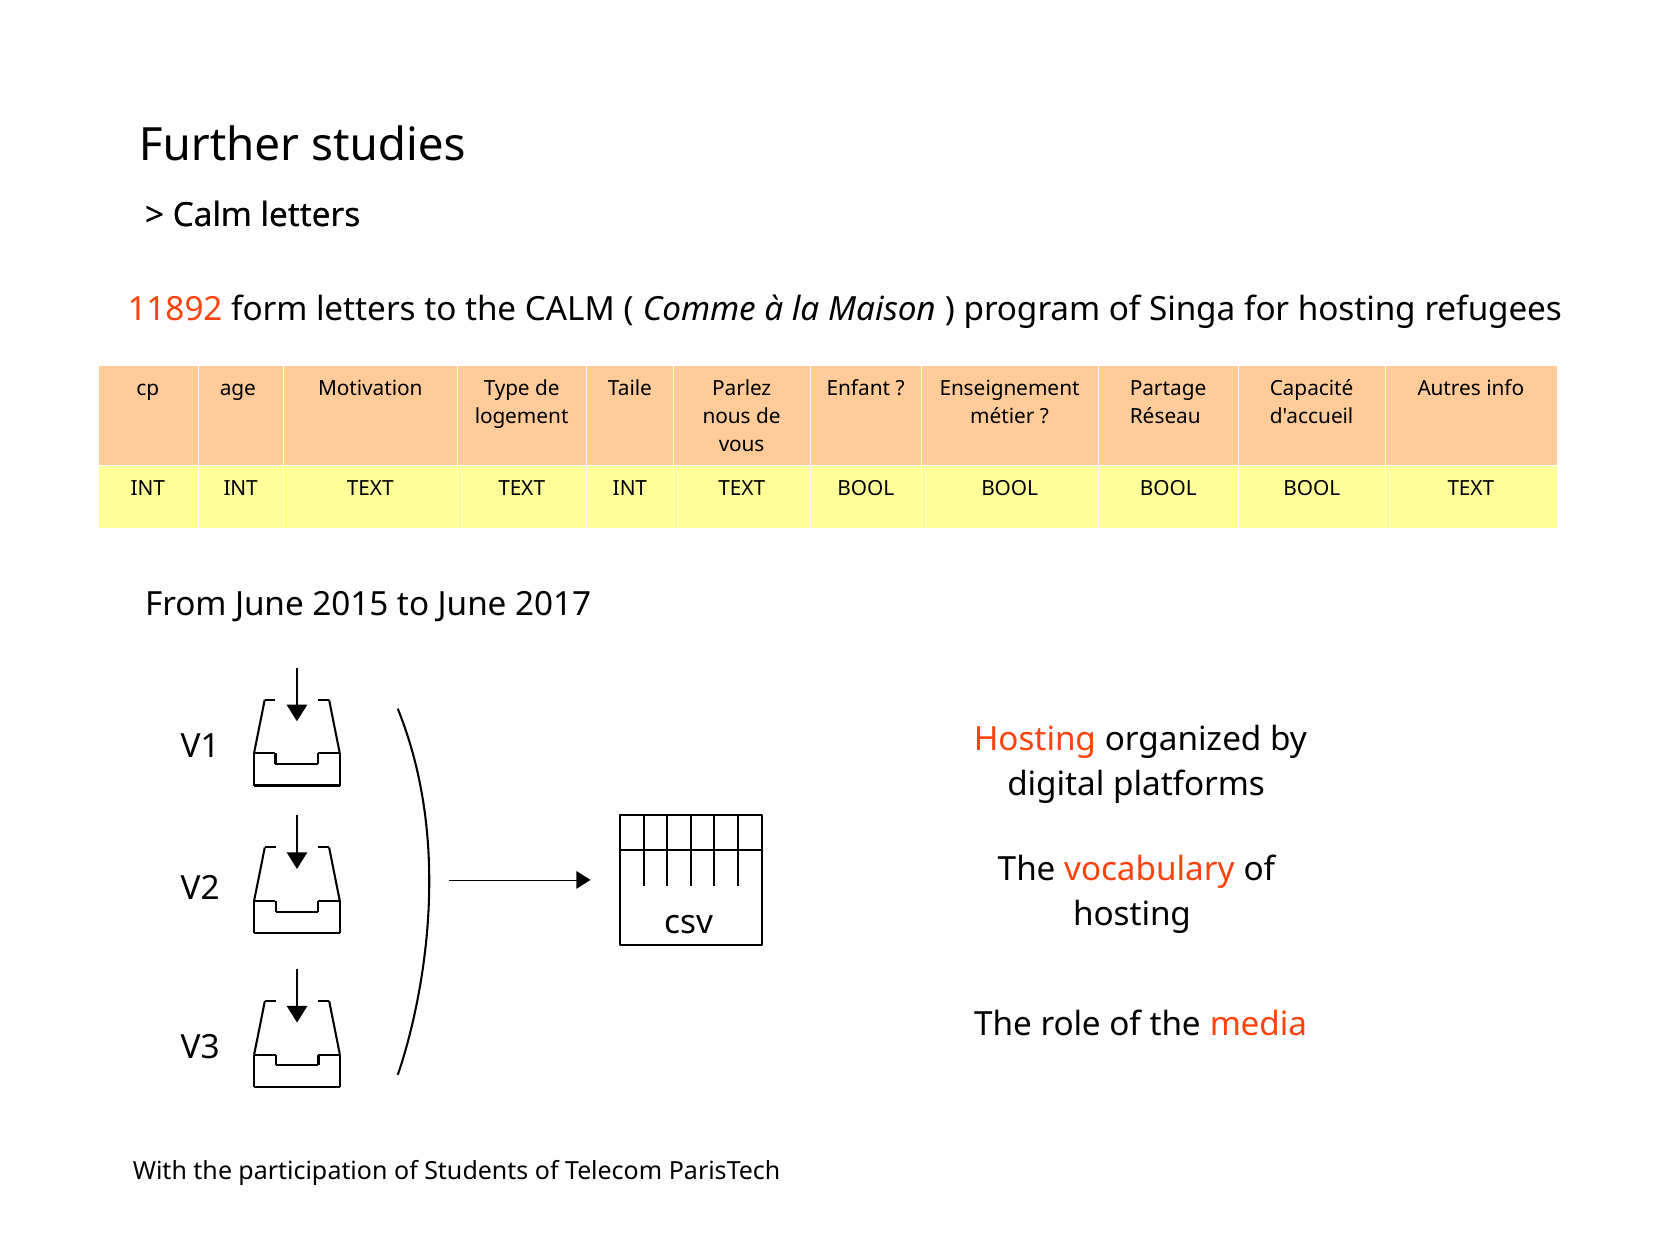

Further studies
> Calm letters
> Calm letters
11892 form letters to the CALM ( Comme à la Maison ) program of Singa for hosting refugees
| cp | age | Motivation | Type de logement | Taile | Parlez nous de vous | Enfant ? | Enseignement métier ? | Partage Réseau | Capacité d'accueil | Autres info |
| --- | --- | --- | --- | --- | --- | --- | --- | --- | --- | --- |
| INT | INT | TEXT | TEXT | INT | TEXT | BOOL | BOOL | BOOL | BOOL | TEXT |
From June 2015 to June 2017
Hosting organized by
digital platforms
V1
csv
The vocabulary of
hosting
V2
The role of the media
V3
With the participation of Students of Telecom ParisTech